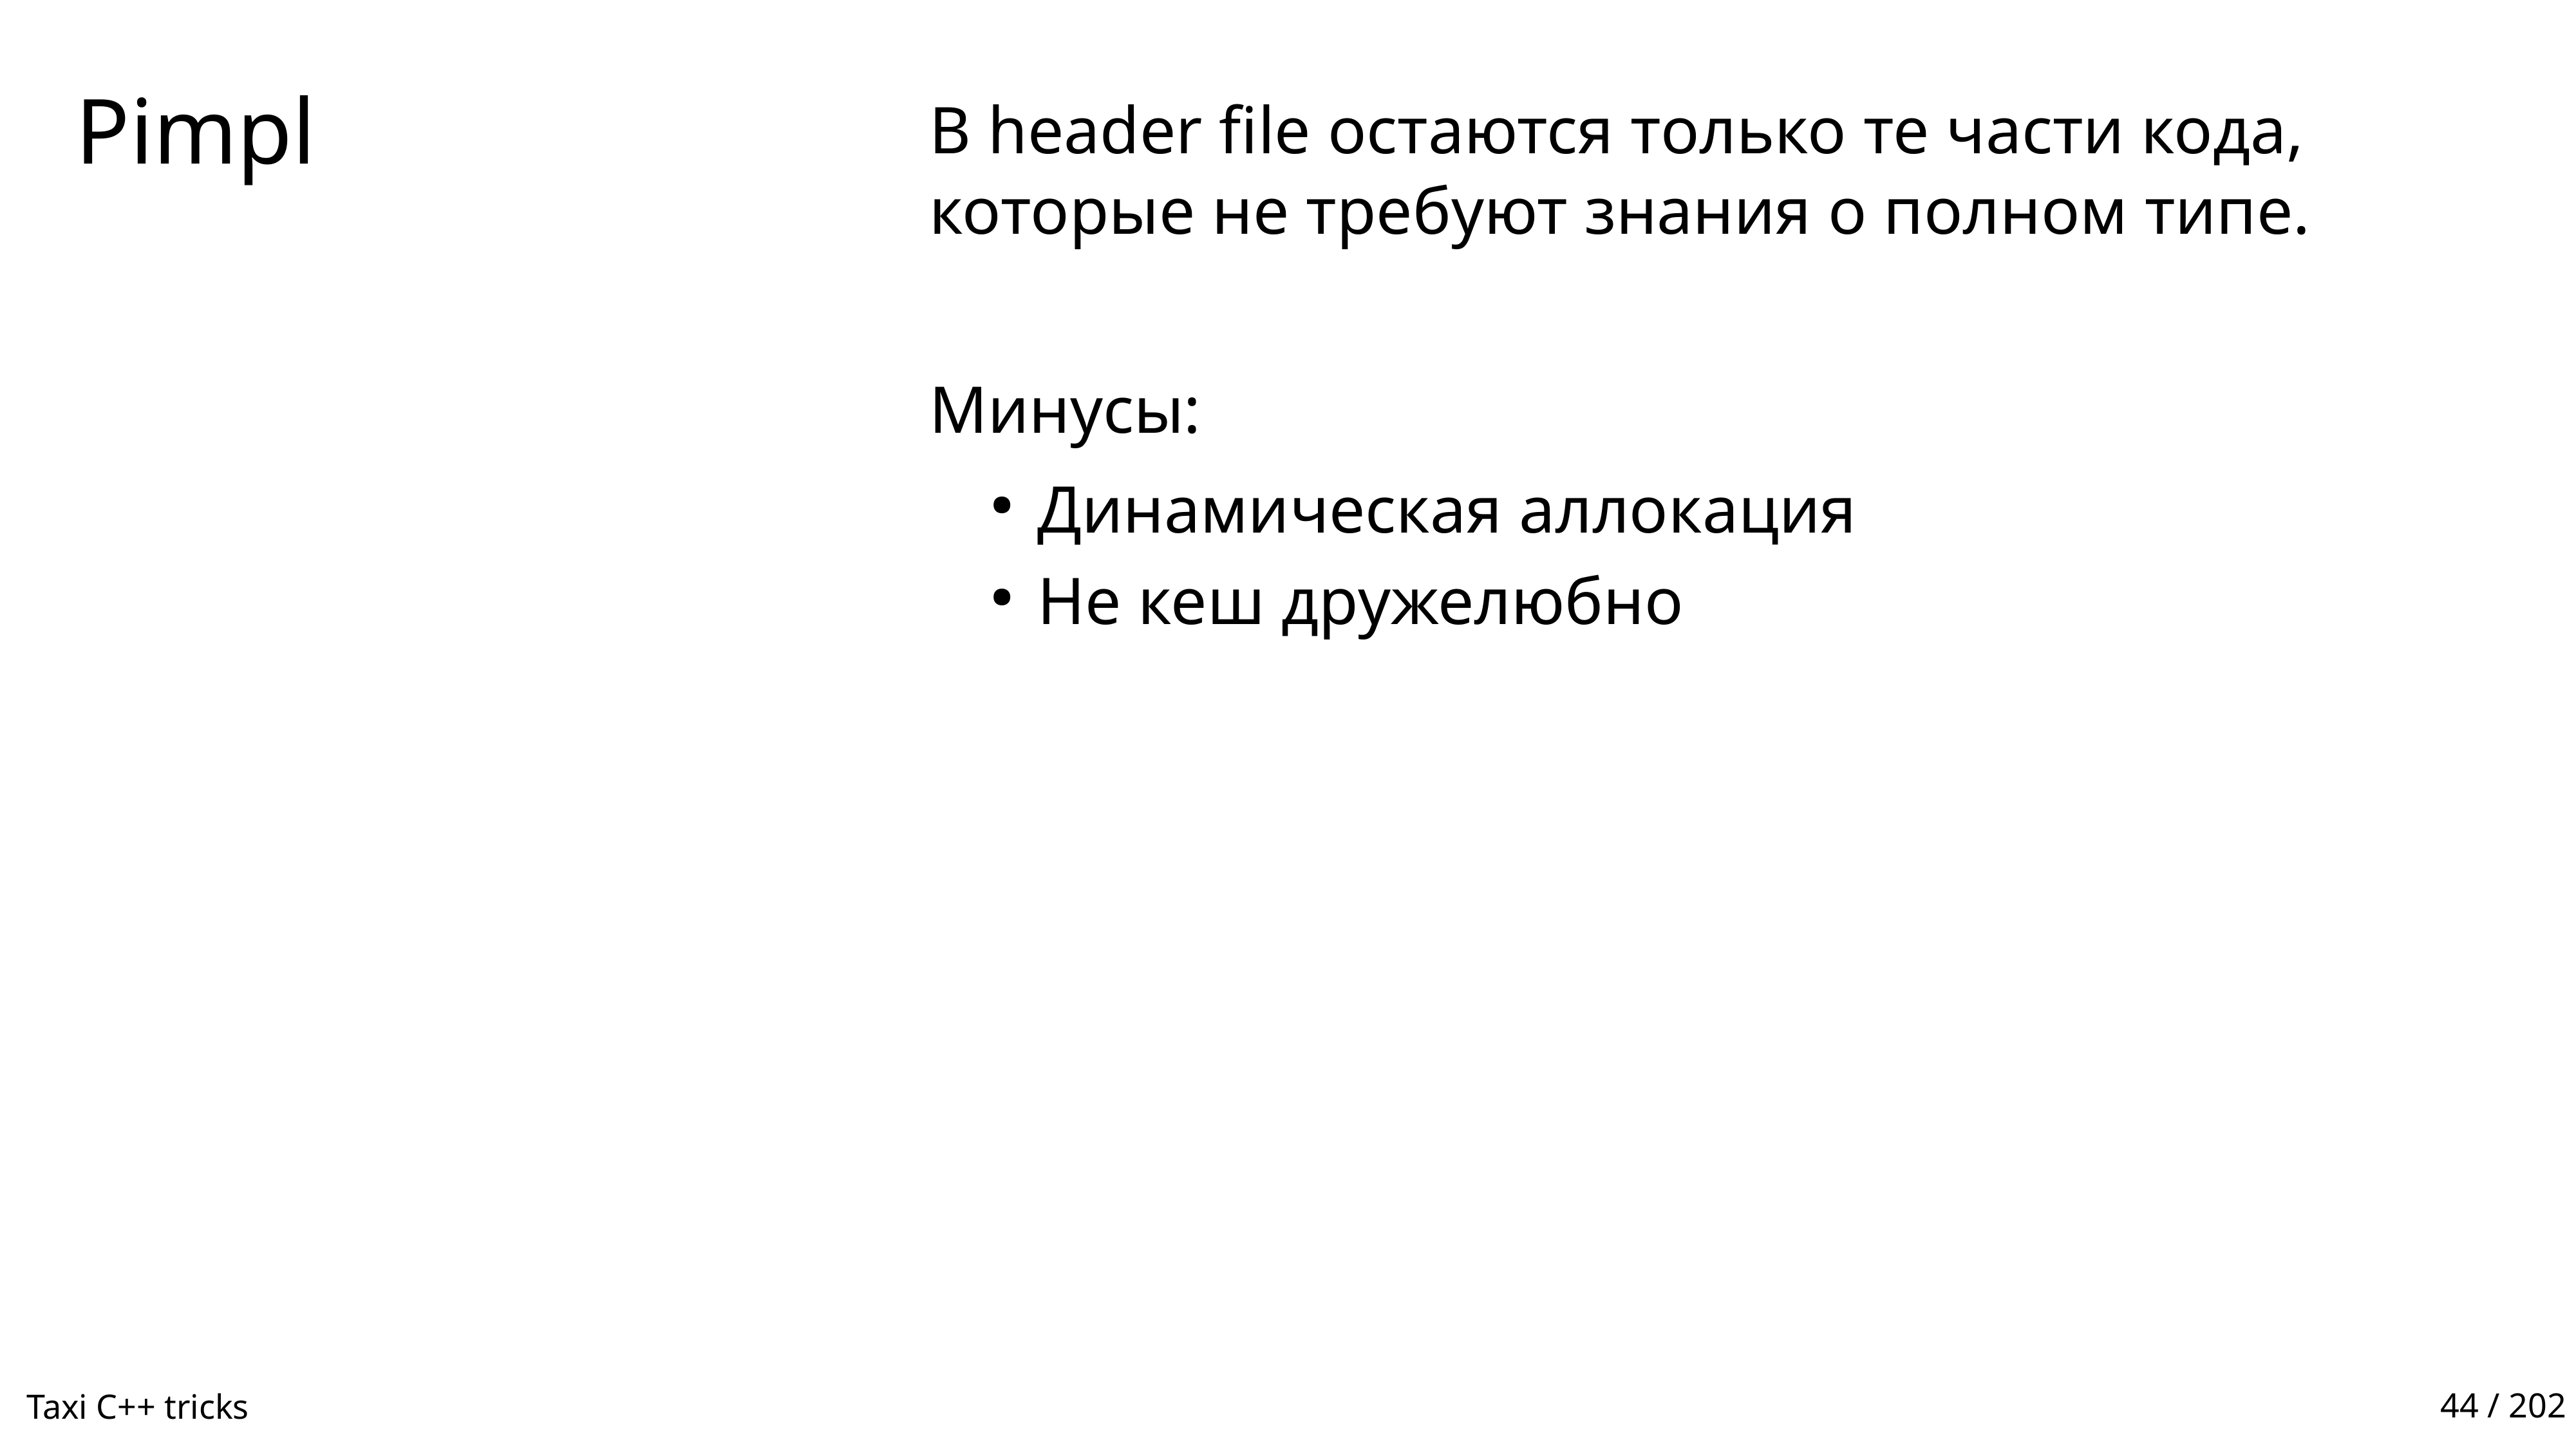

# Pimpl
В header file остаются только те части кода, которые не требуют знания о полном типе.
Минусы:
 Динамическая аллокация
 Не кеш дружелюбно
Taxi C++ tricks